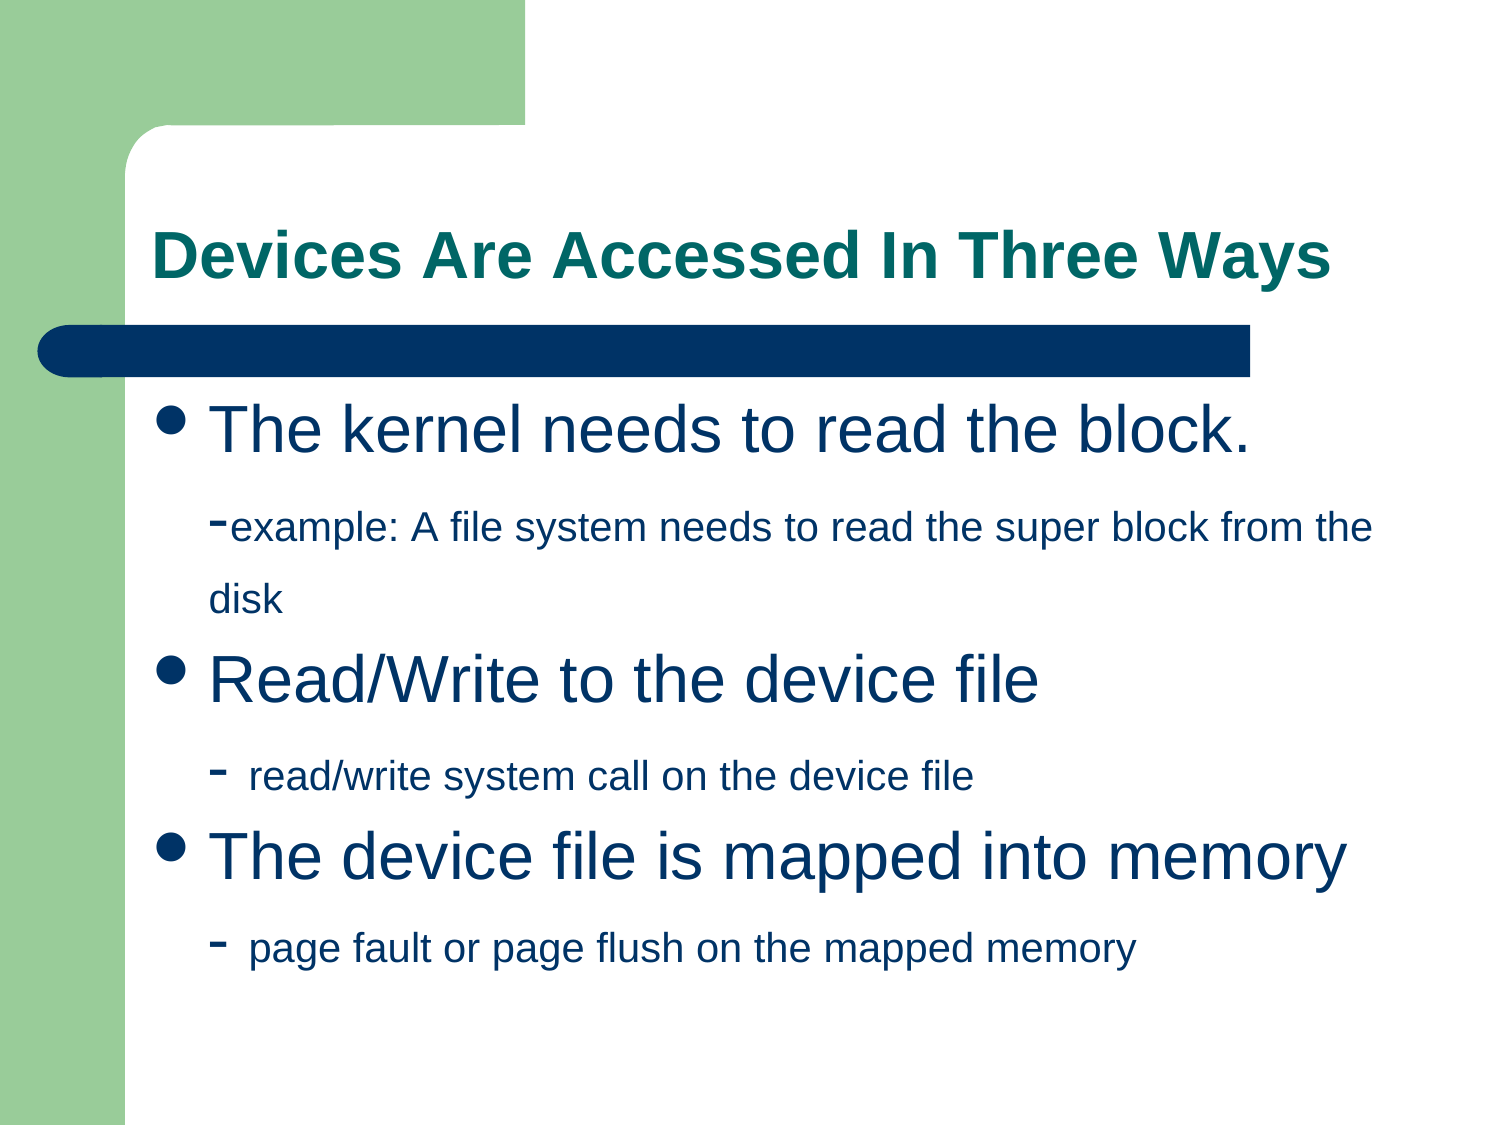

# Devices Are Accessed In Three Ways
The kernel needs to read the block.
 -example: A file system needs to read the super block from the disk
Read/Write to the device file
 - read/write system call on the device file
The device file is mapped into memory
 - page fault or page flush on the mapped memory